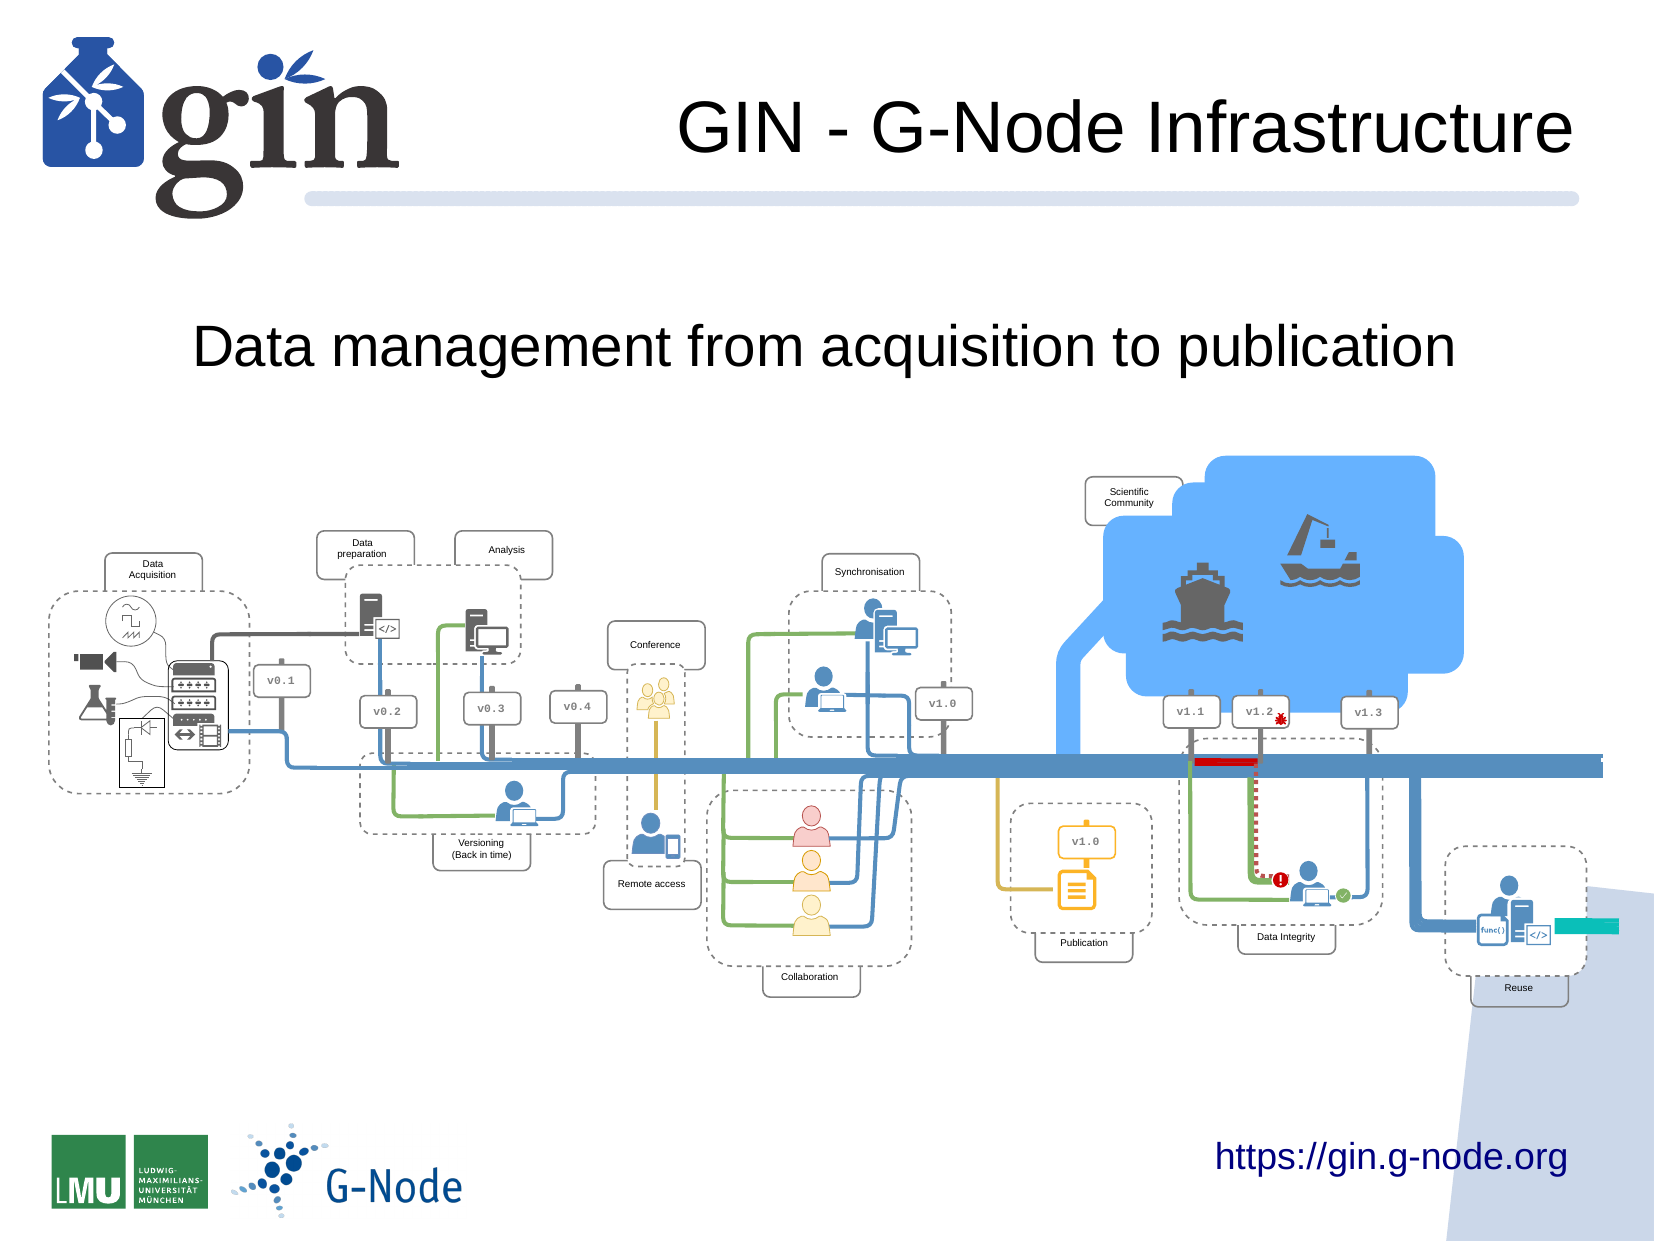

GIN - G-Node Infrastructure
# Data management from acquisition to publication
https://gin.g-node.org